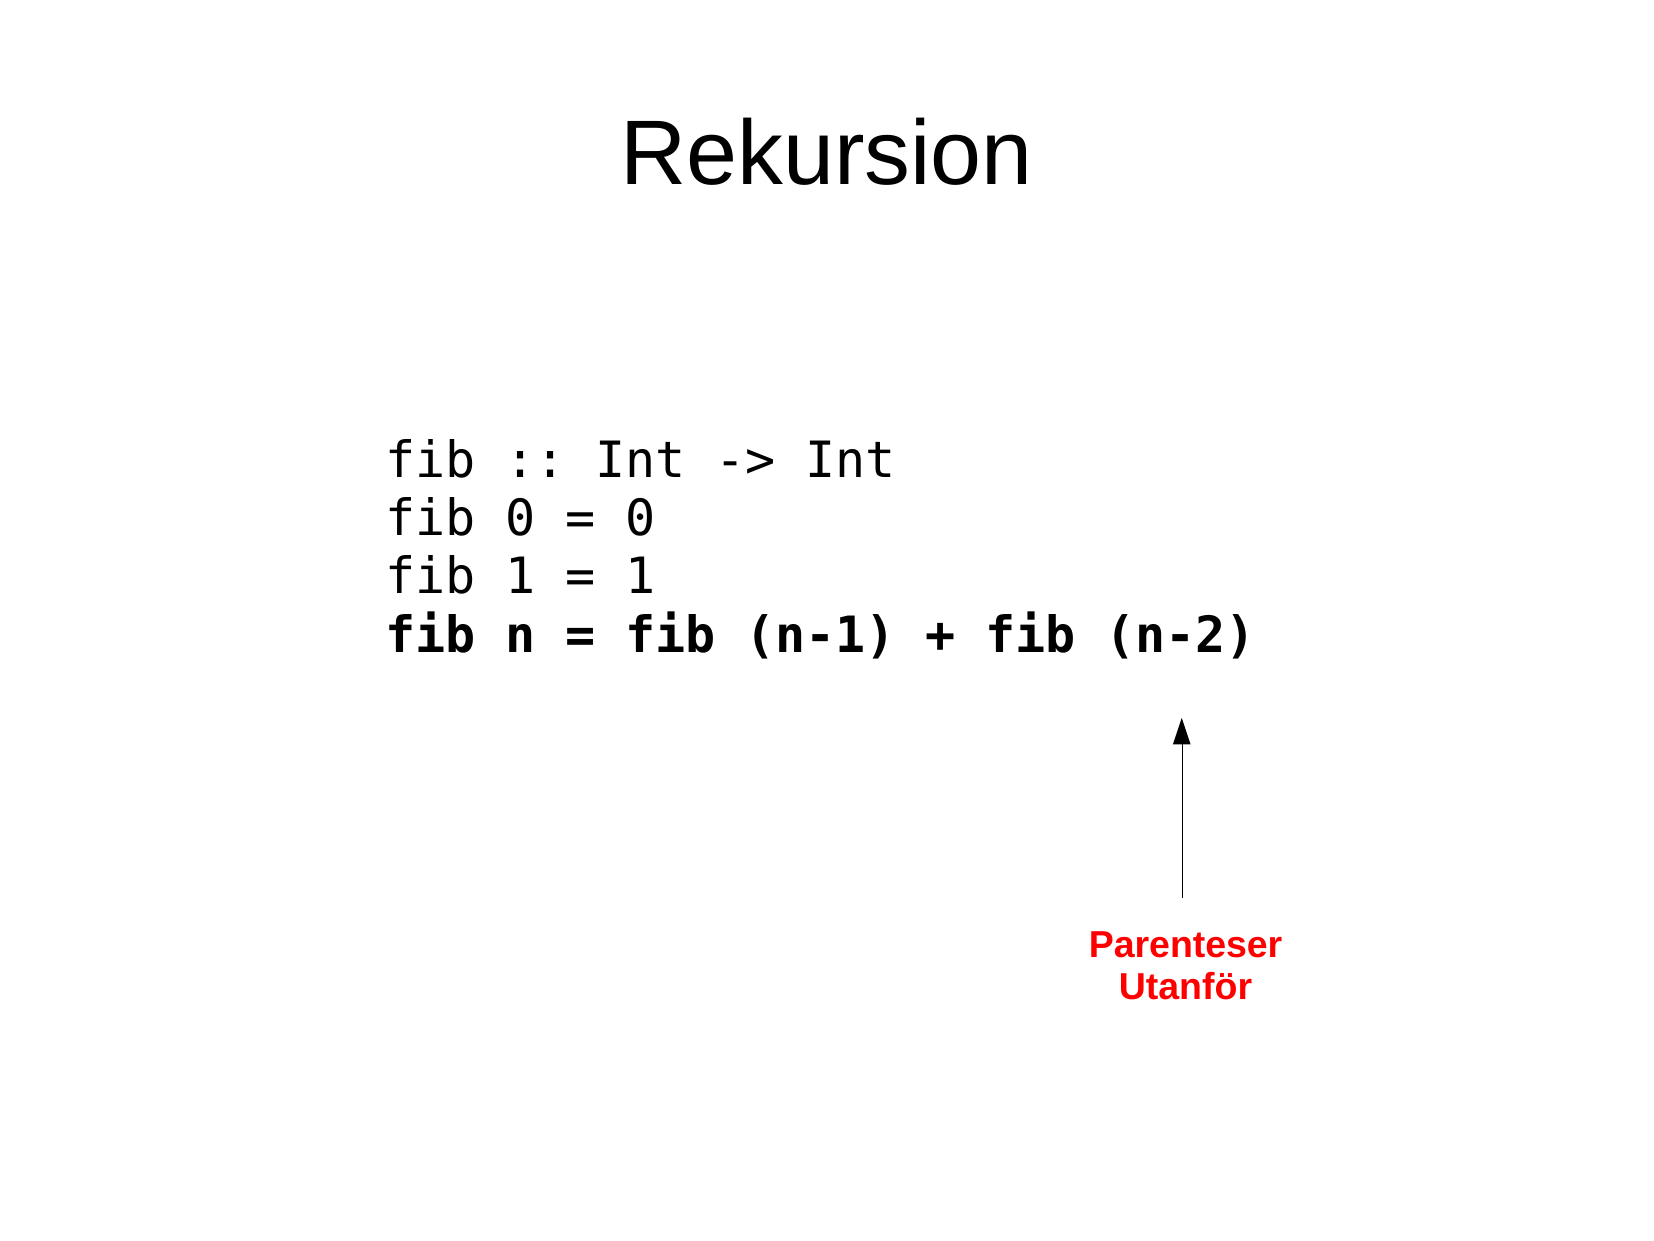

# Rekursion
fib :: Int -> Int
fib 0 = 0
fib 1 = 1
fib n = fib (n-1) + fib (n-2)
Parenteser
Utanför